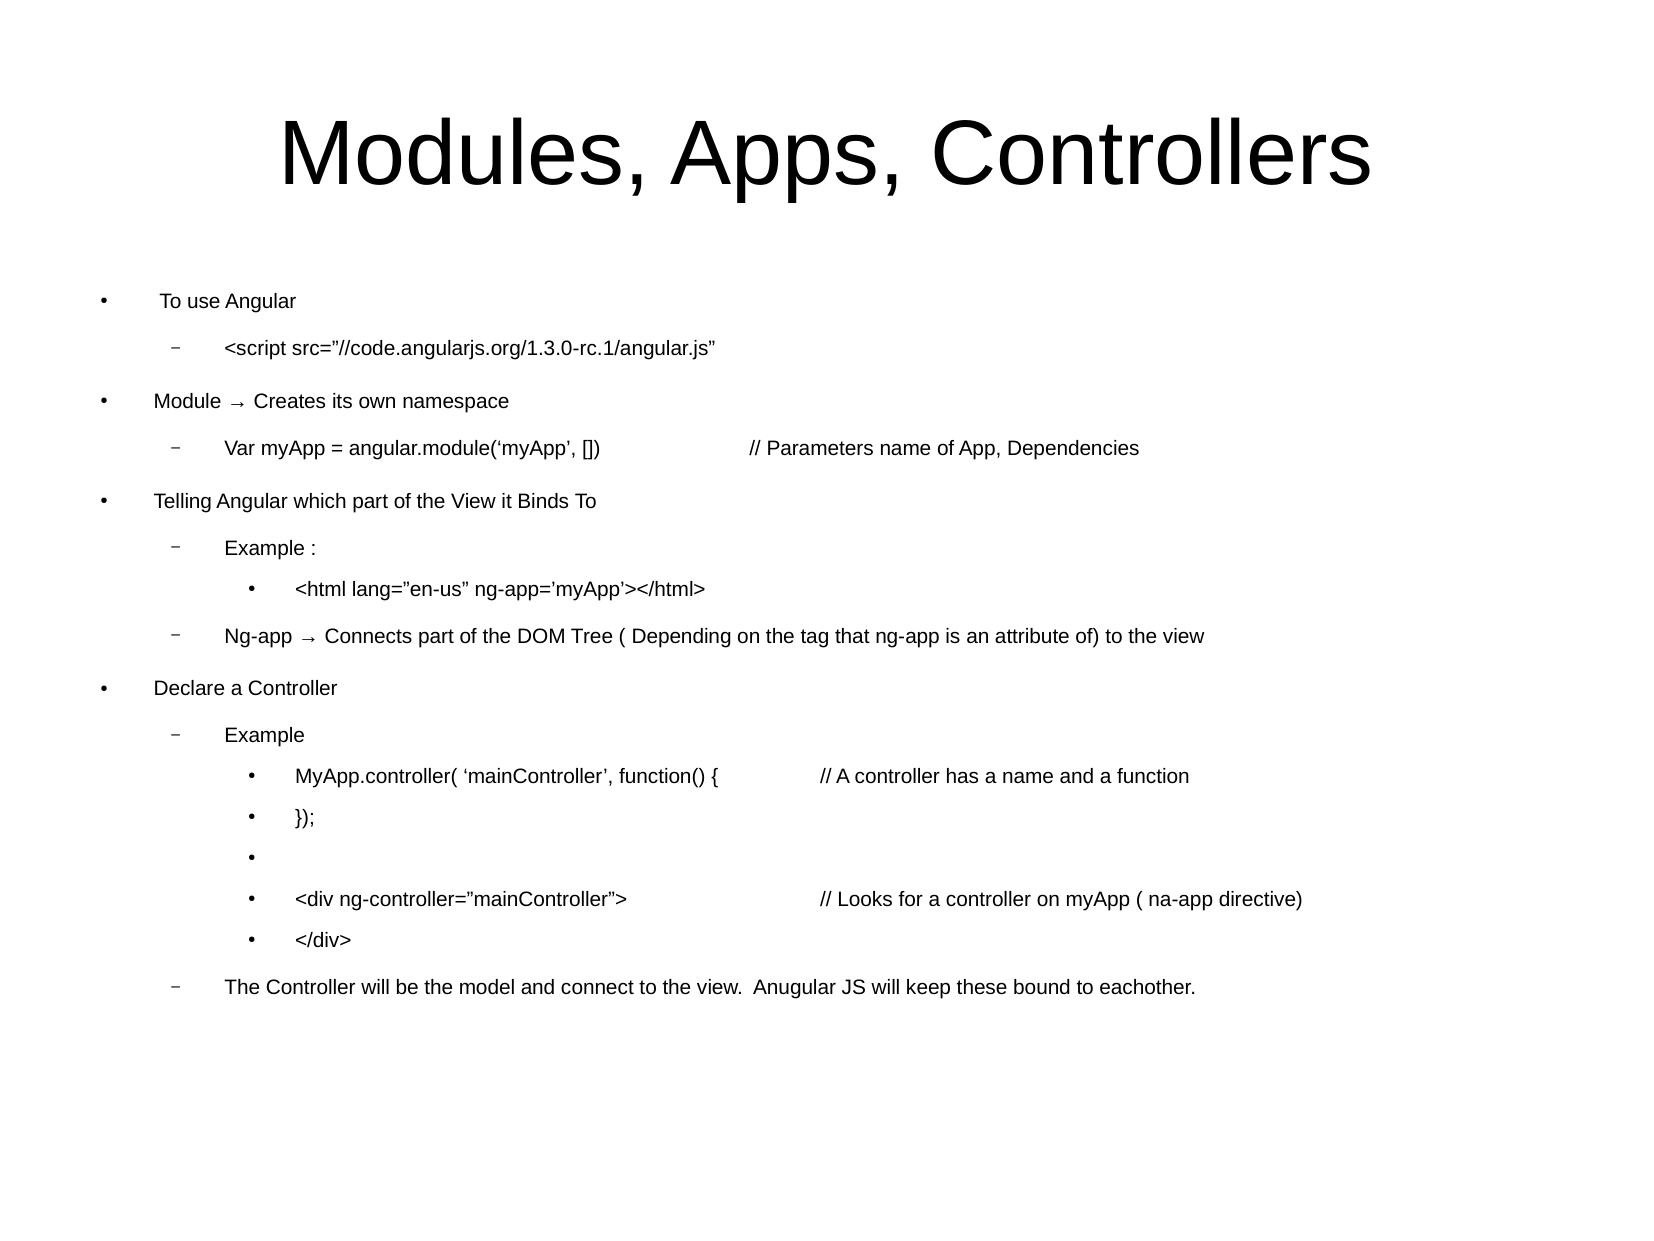

# Modules, Apps, Controllers
 To use Angular
<script src=”//code.angularjs.org/1.3.0-rc.1/angular.js”
Module → Creates its own namespace
Var myApp = angular.module(‘myApp’, [])		// Parameters name of App, Dependencies
Telling Angular which part of the View it Binds To
Example :
<html lang=”en-us” ng-app=’myApp’></html>
Ng-app → Connects part of the DOM Tree ( Depending on the tag that ng-app is an attribute of) to the view
Declare a Controller
Example
MyApp.controller( ‘mainController’, function() {		// A controller has a name and a function
});
<div ng-controller=”mainController”>			// Looks for a controller on myApp ( na-app directive)
</div>
The Controller will be the model and connect to the view. Anugular JS will keep these bound to eachother.